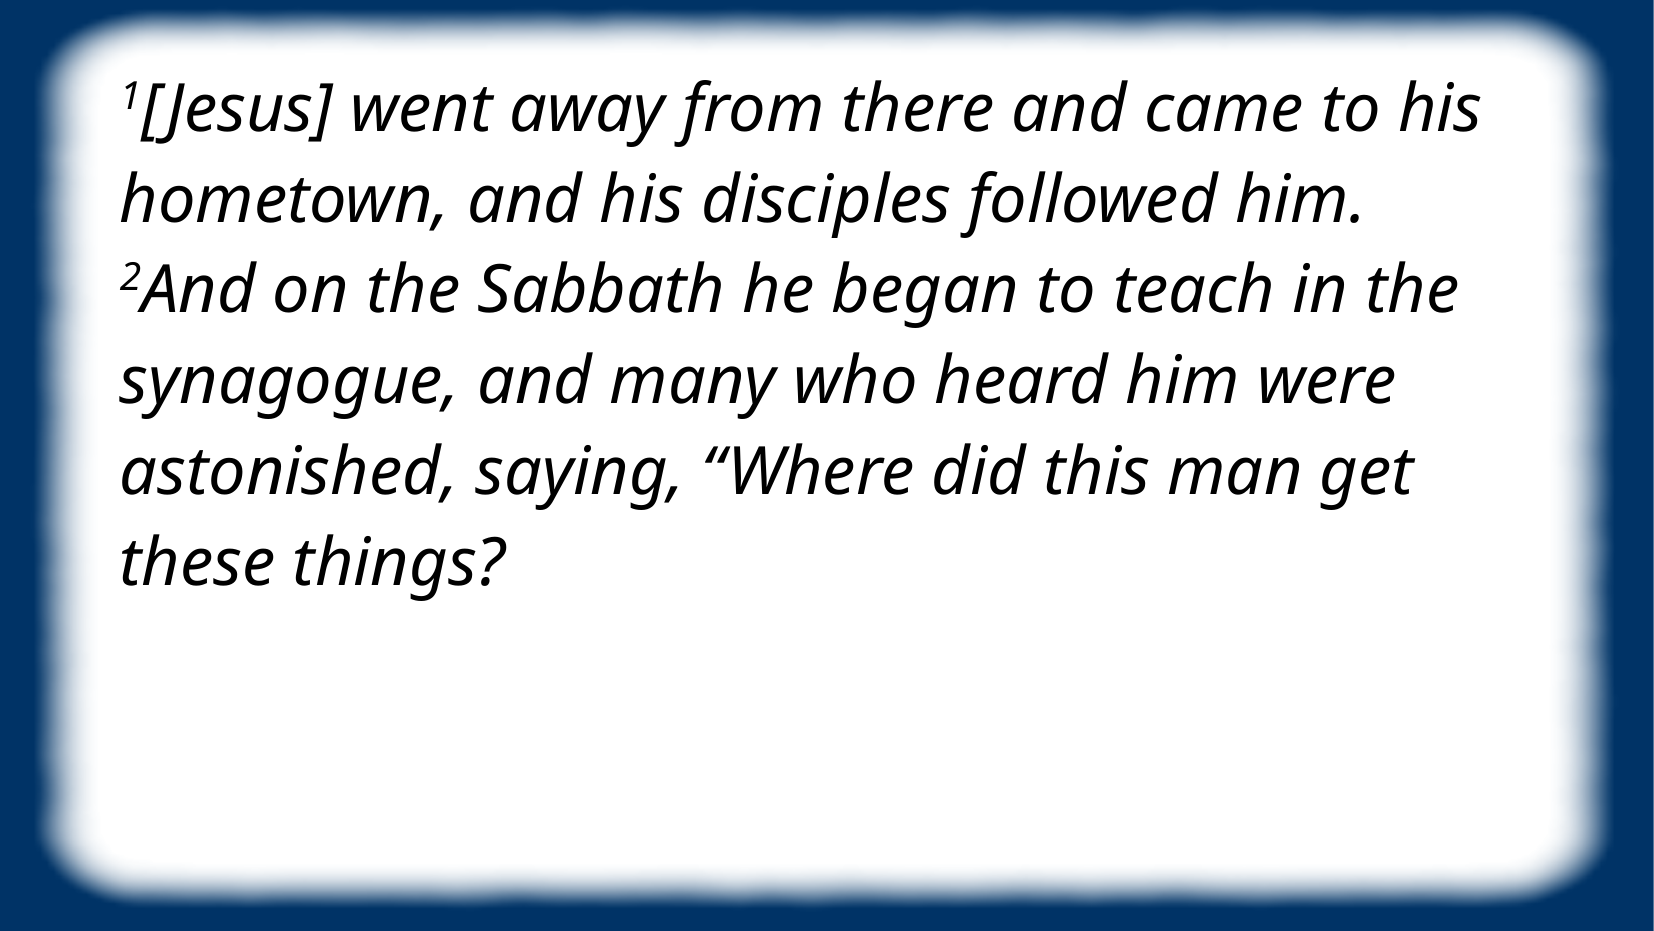

1[Jesus] went away from there and came to his hometown, and his disciples followed him.
2And on the Sabbath he began to teach in the synagogue, and many who heard him were astonished, saying, “Where did this man get these things?